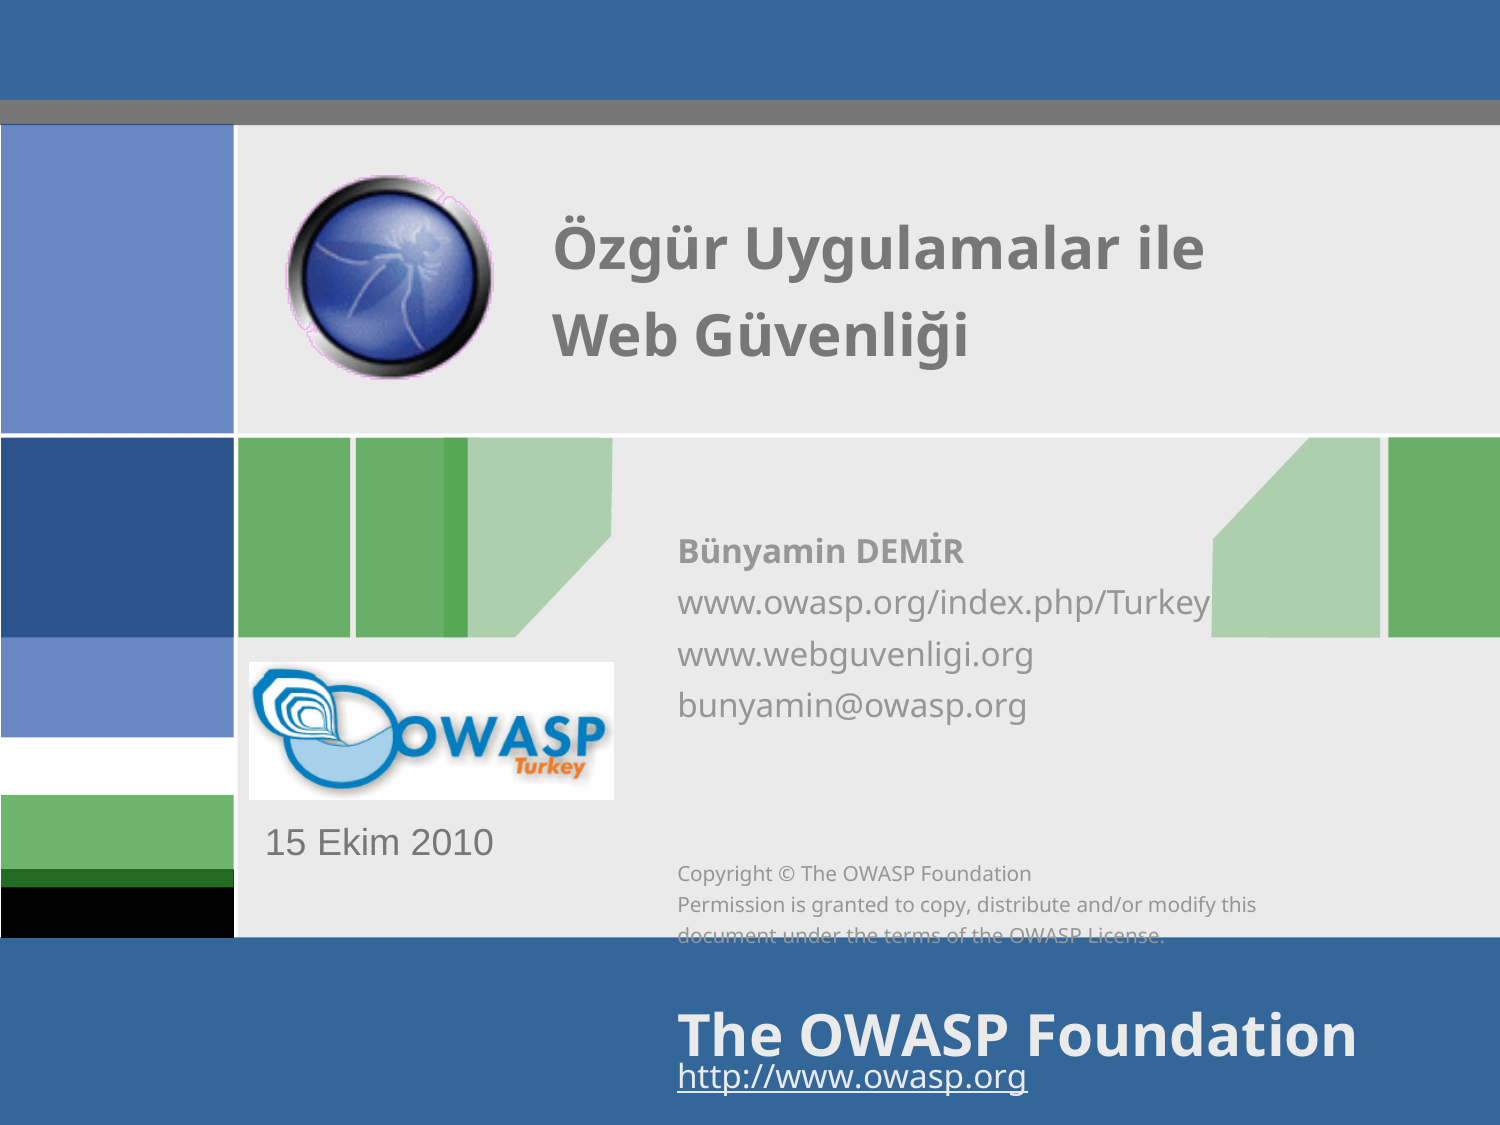

# Özgür Uygulamalar ile Web Güvenliği
Bünyamin DEMİR
www.owasp.org/index.php/Turkey
www.webguvenligi.org
bunyamin@owasp.org
15 Ekim 2010